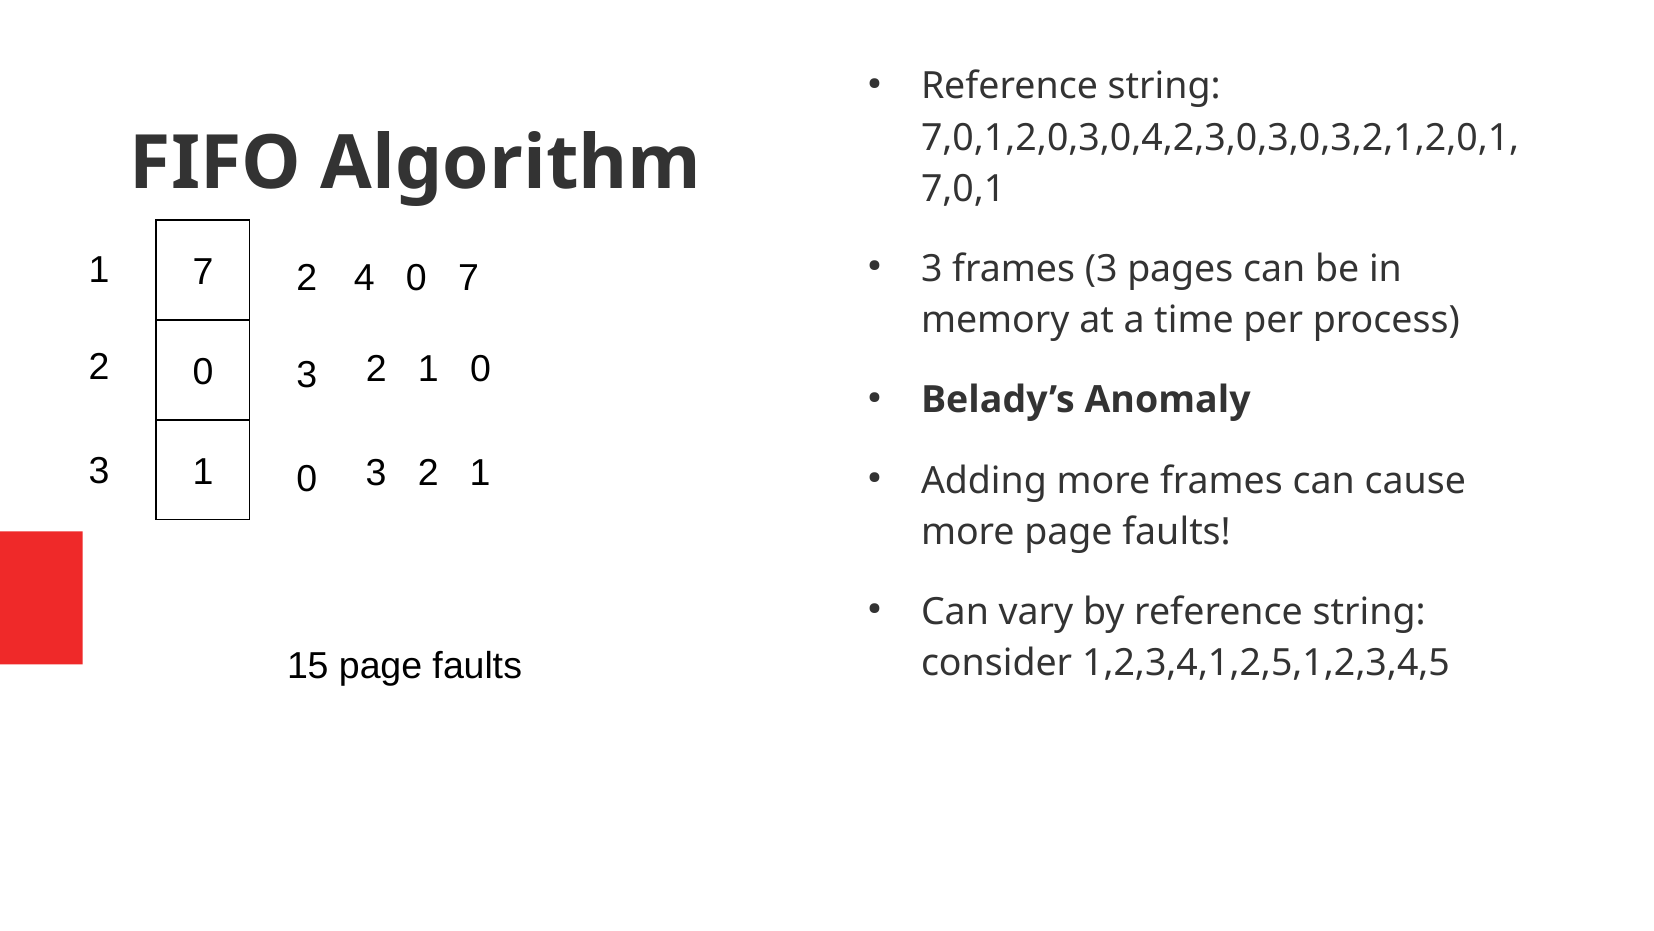

Reference string: 7,0,1,2,0,3,0,4,2,3,0,3,0,3,2,1,2,0,1,7,0,1
3 frames (3 pages can be in memory at a time per process)
Belady’s Anomaly
Adding more frames can cause more page faults!
Can vary by reference string: consider 1,2,3,4,1,2,5,1,2,3,4,5
# FIFO Algorithm
7
1
2
4 0 7
0
2
2 1 0
3
1
3
3 2 1
0
15 page faults